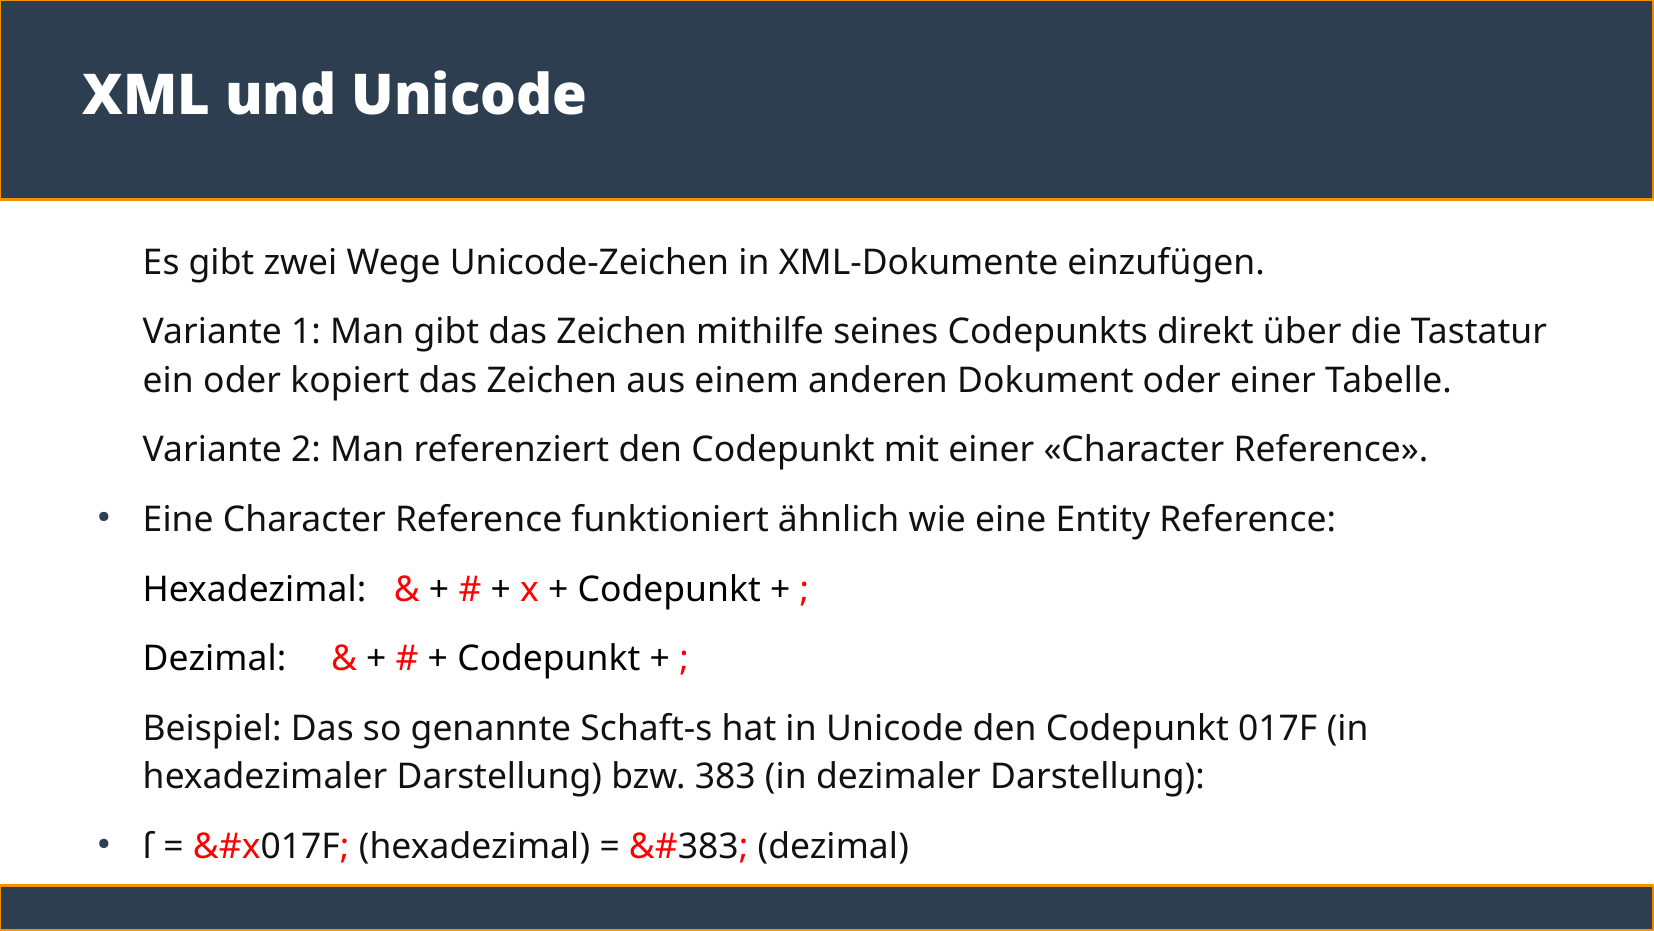

# XML und Unicode
Es gibt zwei Wege Unicode-Zeichen in XML-Dokumente einzufügen.
Variante 1: Man gibt das Zeichen mithilfe seines Codepunkts direkt über die Tastatur ein oder kopiert das Zeichen aus einem anderen Dokument oder einer Tabelle.
Variante 2: Man referenziert den Codepunkt mit einer «Character Reference».
Eine Character Reference funktioniert ähnlich wie eine Entity Reference:
Hexadezimal: 	& + # + x + Codepunkt + ;
Dezimal: 		& + # + Codepunkt + ;
Beispiel: Das so genannte Schaft-s hat in Unicode den Codepunkt 017F (in hexadezimaler Darstellung) bzw. 383 (in dezimaler Darstellung):
ſ = &#x017F; (hexadezimal) = &#383; (dezimal)